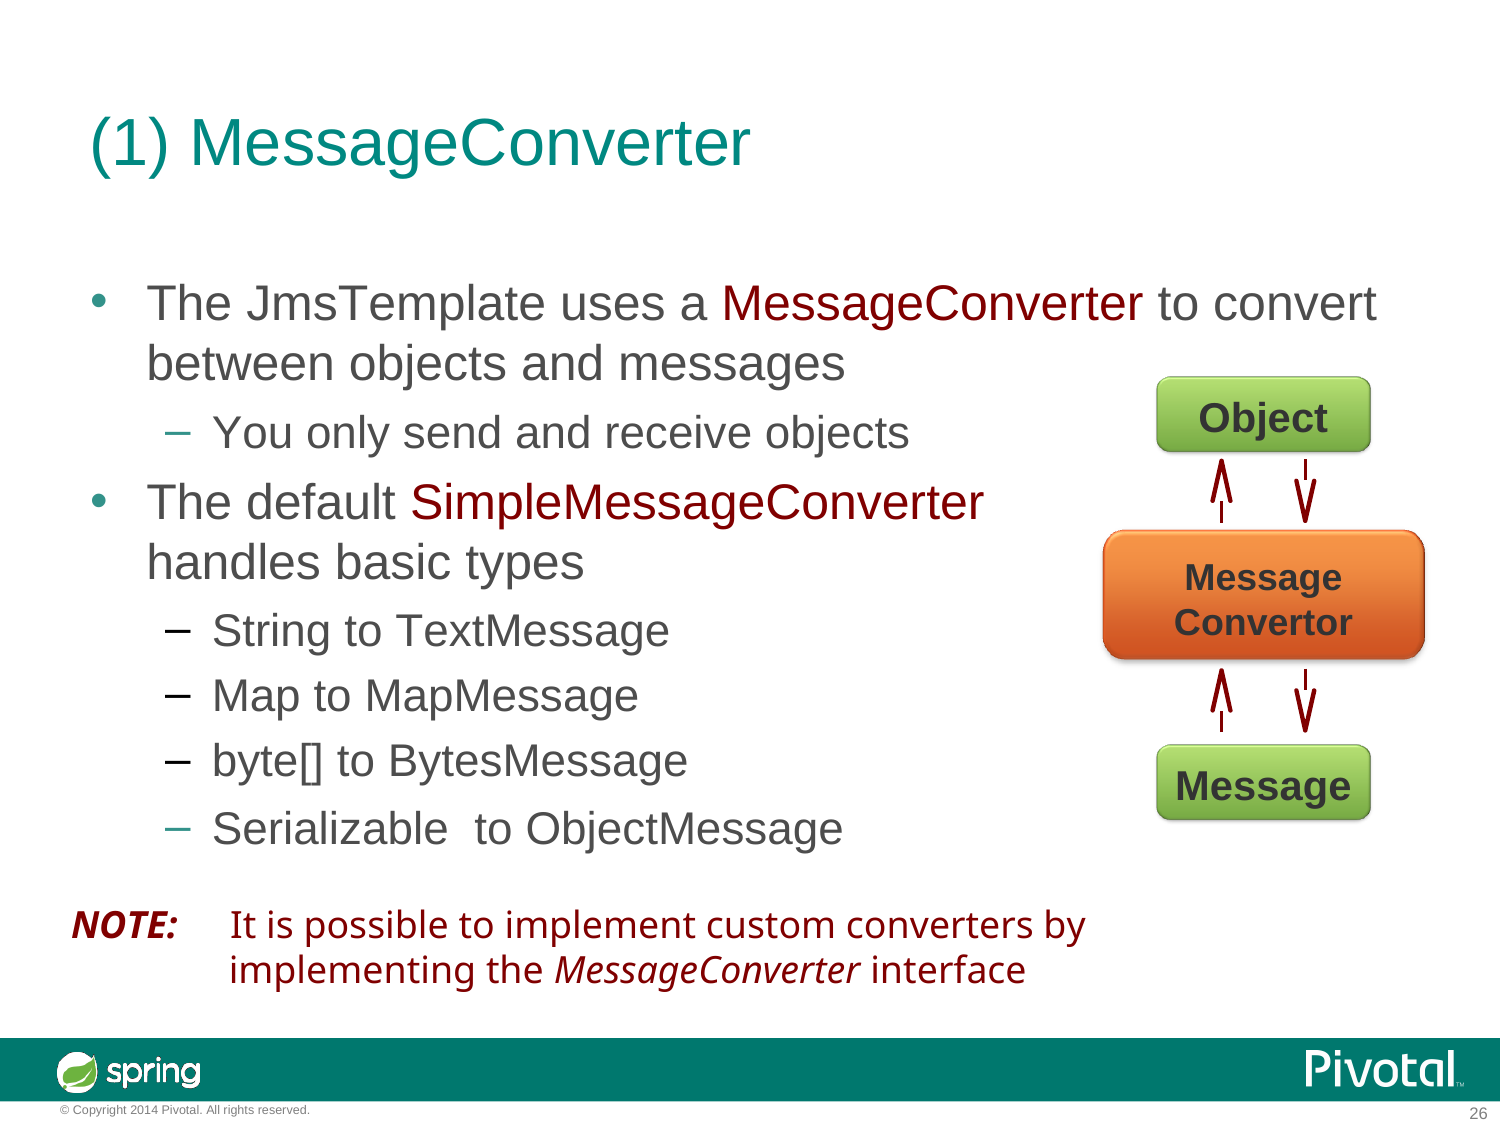

# (1) MessageConverter
The JmsTemplate uses a MessageConverter to convert between objects and messages
You only send and receive objects
The default SimpleMessageConverter
handles basic types
String to TextMessage
Map to MapMessage
byte[] to BytesMessage
Serializable to ObjectMessage
Object
Message
Convertor
Message
NOTE:	It is possible to implement custom converters by implementing the MessageConverter interface